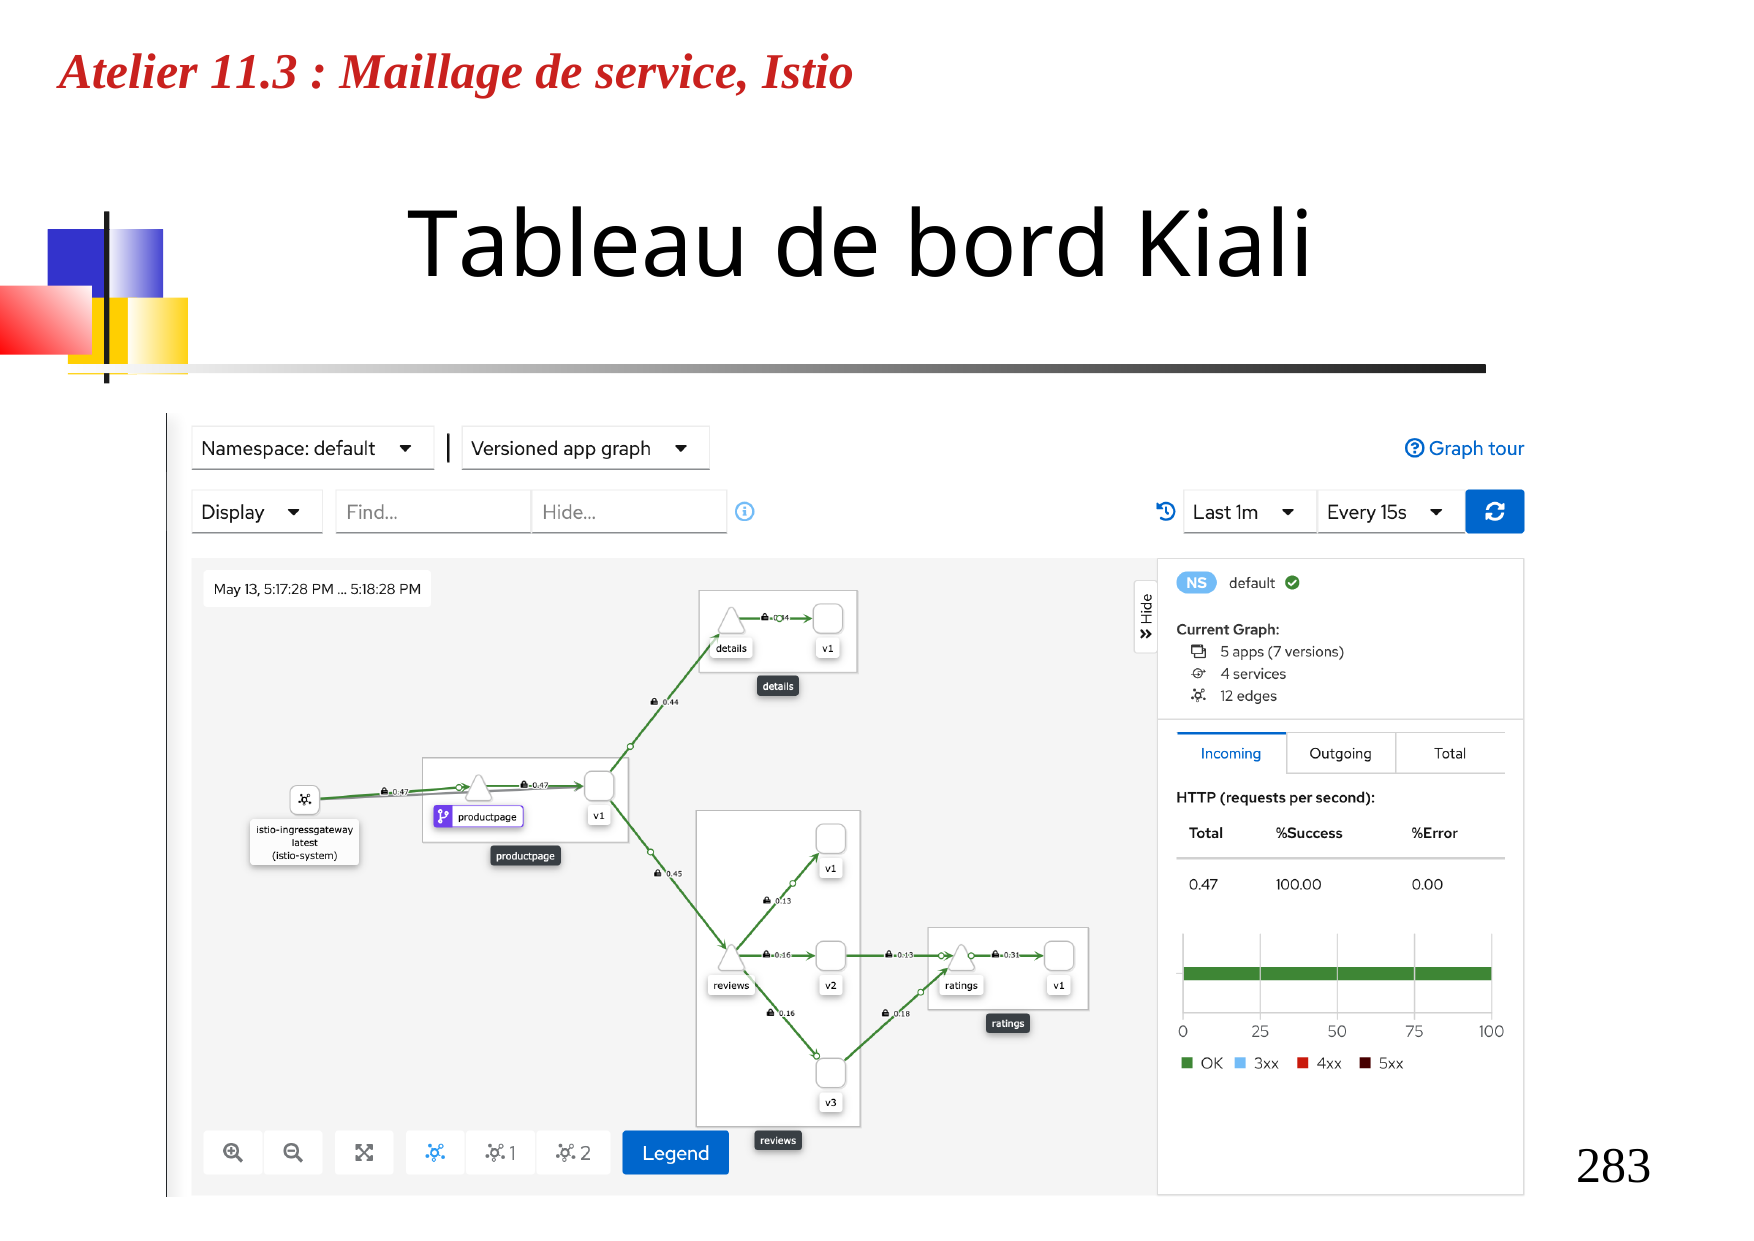

Atelier 11.3 : Maillage de service, Istio
# Tableau de bord Kiali